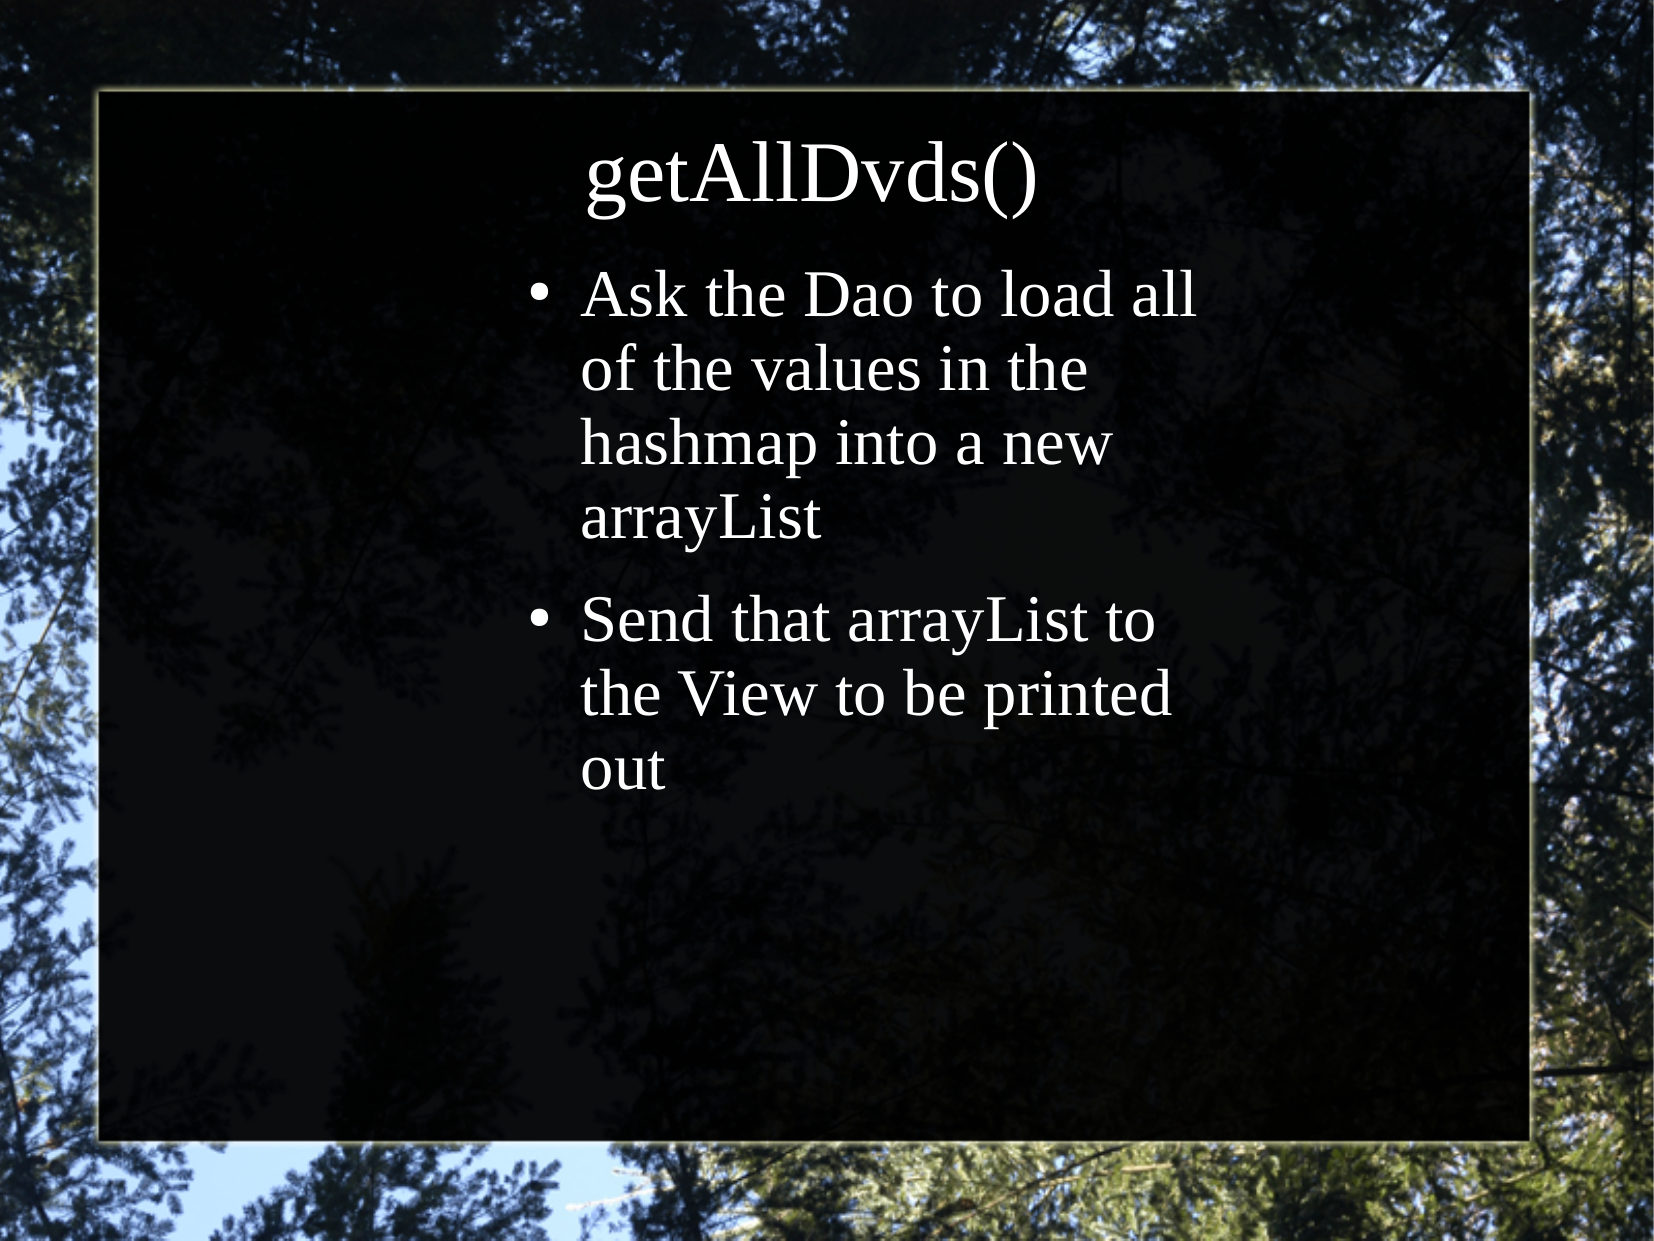

# getAllDvds()
Ask the Dao to load all of the values in the hashmap into a new arrayList
Send that arrayList to the View to be printed out